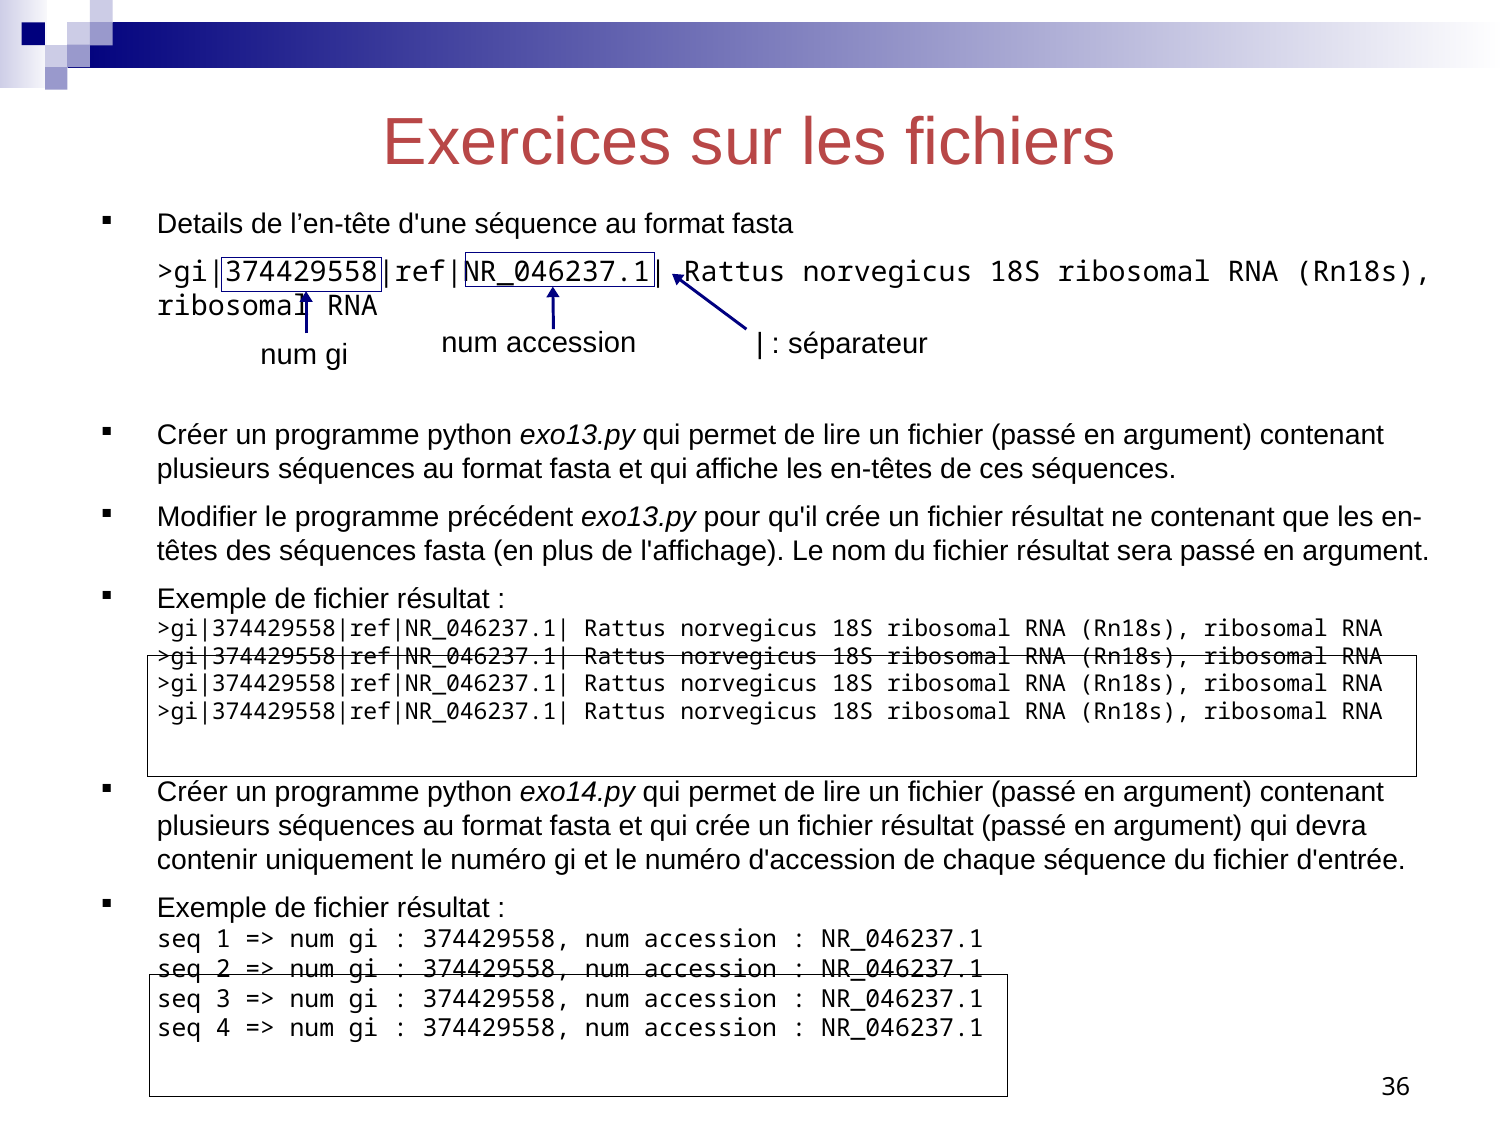

# Exercices sur les fichiers
Details de l’en-tête d'une séquence au format fasta
>gi|374429558|ref|NR_046237.1| Rattus norvegicus 18S ribosomal RNA (Rn18s), ribosomal RNA
Créer un programme python exo13.py qui permet de lire un fichier (passé en argument) contenant plusieurs séquences au format fasta et qui affiche les en-têtes de ces séquences.
Modifier le programme précédent exo13.py pour qu'il crée un fichier résultat ne contenant que les en-têtes des séquences fasta (en plus de l'affichage). Le nom du fichier résultat sera passé en argument.
Exemple de fichier résultat :
>gi|374429558|ref|NR_046237.1| Rattus norvegicus 18S ribosomal RNA (Rn18s), ribosomal RNA
>gi|374429558|ref|NR_046237.1| Rattus norvegicus 18S ribosomal RNA (Rn18s), ribosomal RNA
>gi|374429558|ref|NR_046237.1| Rattus norvegicus 18S ribosomal RNA (Rn18s), ribosomal RNA
>gi|374429558|ref|NR_046237.1| Rattus norvegicus 18S ribosomal RNA (Rn18s), ribosomal RNA
Créer un programme python exo14.py qui permet de lire un fichier (passé en argument) contenant plusieurs séquences au format fasta et qui crée un fichier résultat (passé en argument) qui devra contenir uniquement le numéro gi et le numéro d'accession de chaque séquence du fichier d'entrée.
Exemple de fichier résultat :
seq 1 => num gi : 374429558, num accession : NR_046237.1
seq 2 => num gi : 374429558, num accession : NR_046237.1
seq 3 => num gi : 374429558, num accession : NR_046237.1
seq 4 => num gi : 374429558, num accession : NR_046237.1
num accession
| : séparateur
num gi
36